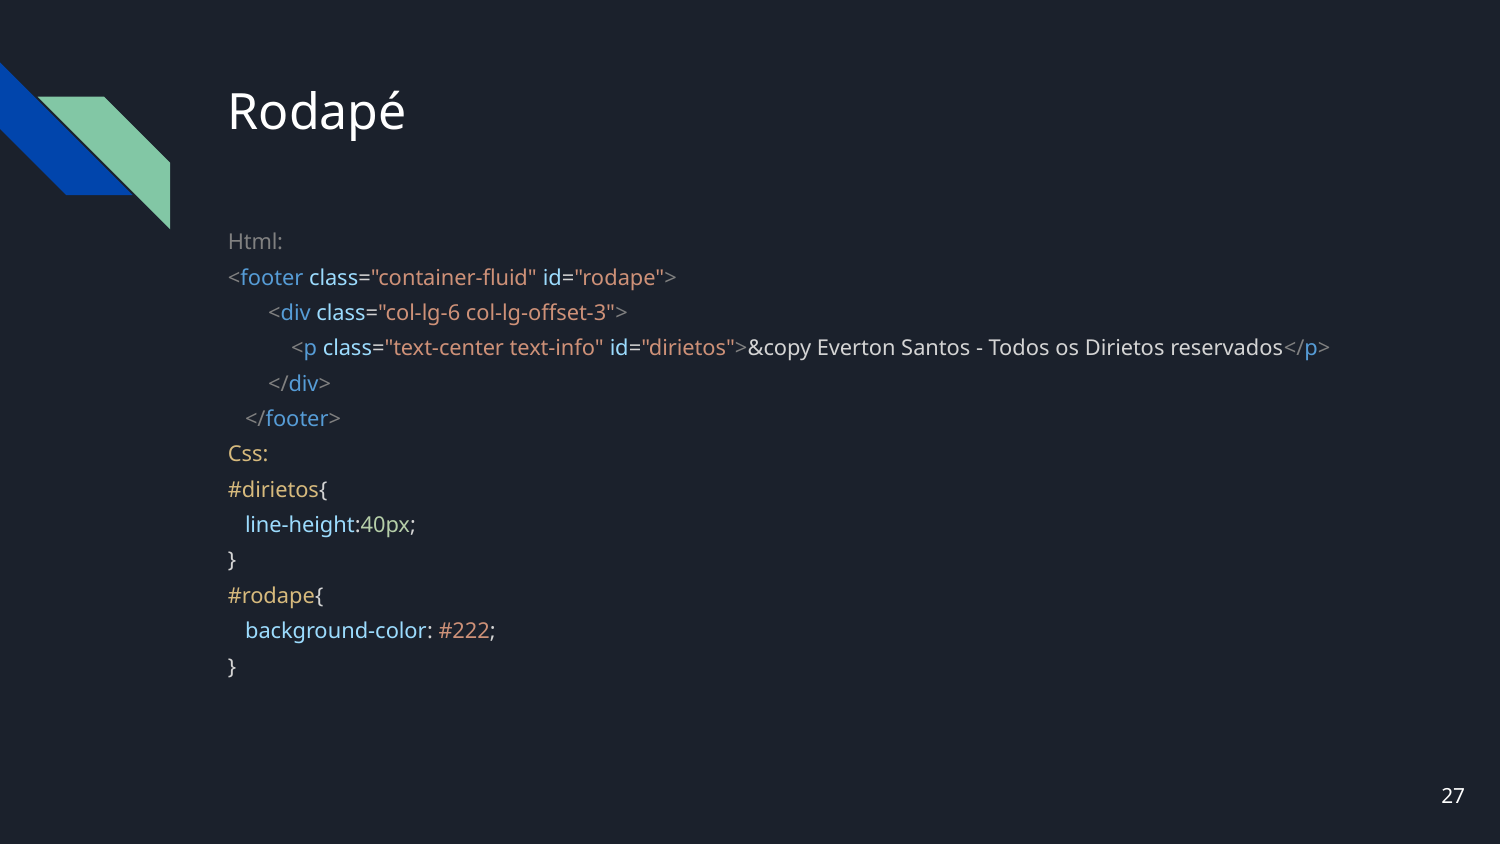

# Rodapé
Html:
<footer class="container-fluid" id="rodape">
 <div class="col-lg-6 col-lg-offset-3">
 <p class="text-center text-info" id="dirietos">&copy Everton Santos - Todos os Dirietos reservados</p>
 </div>
 </footer>
Css:
#dirietos{
 line-height:40px;
}
#rodape{
 background-color: #222;
}